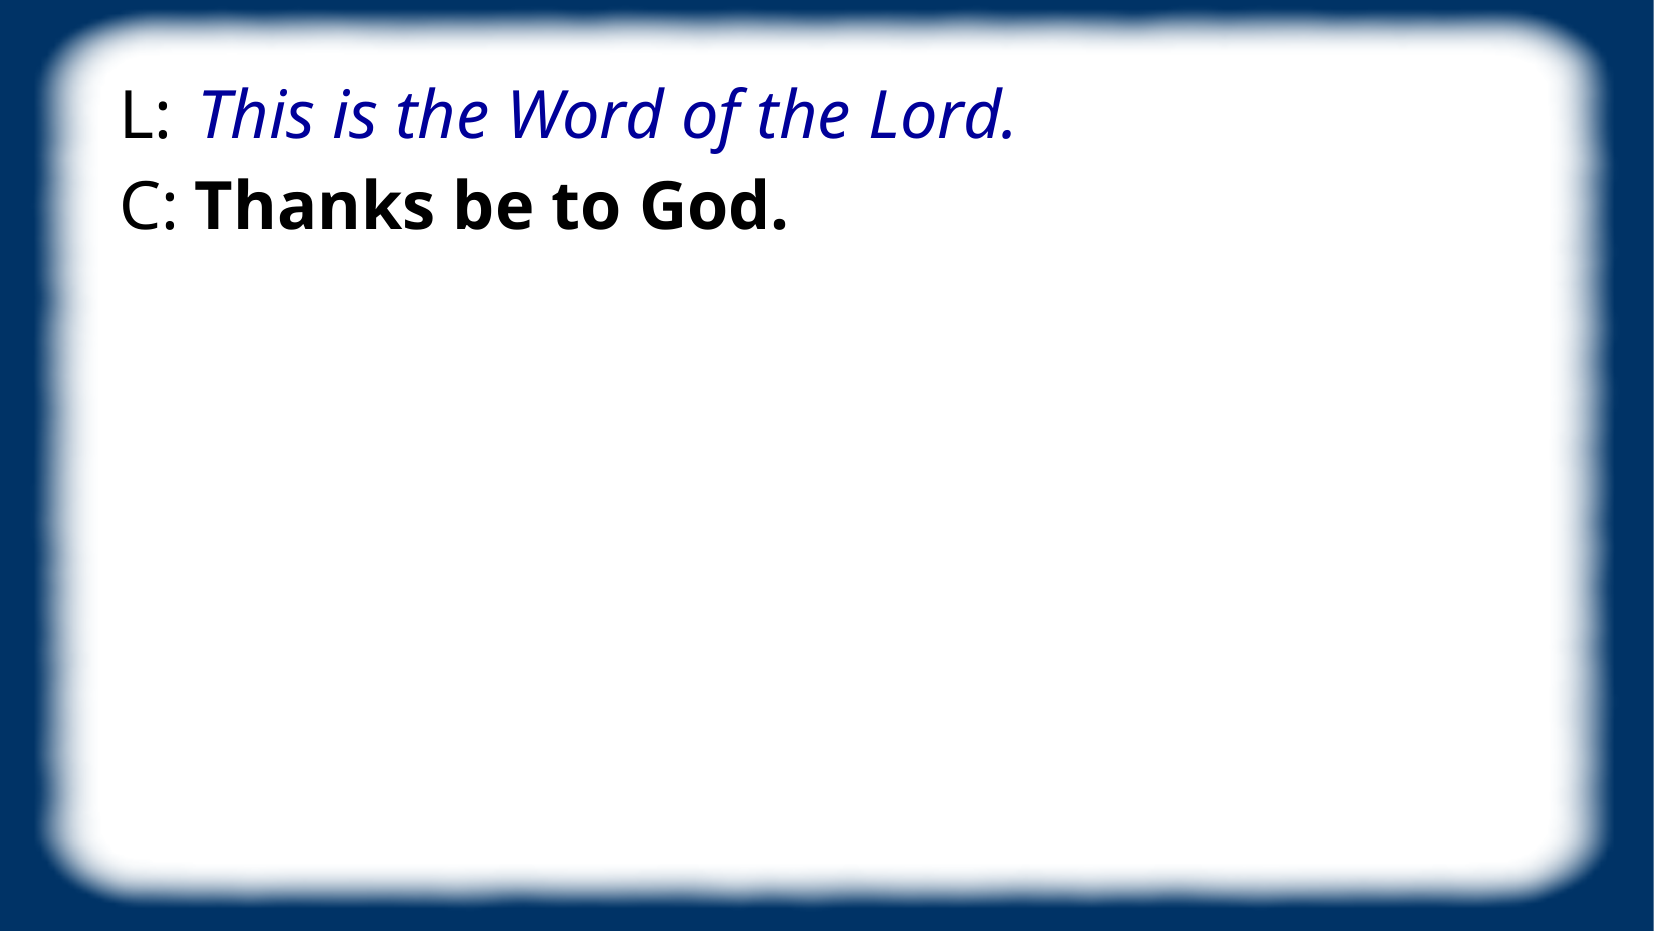

L: 	This is the Word of the Lord.
C:	Thanks be to God.